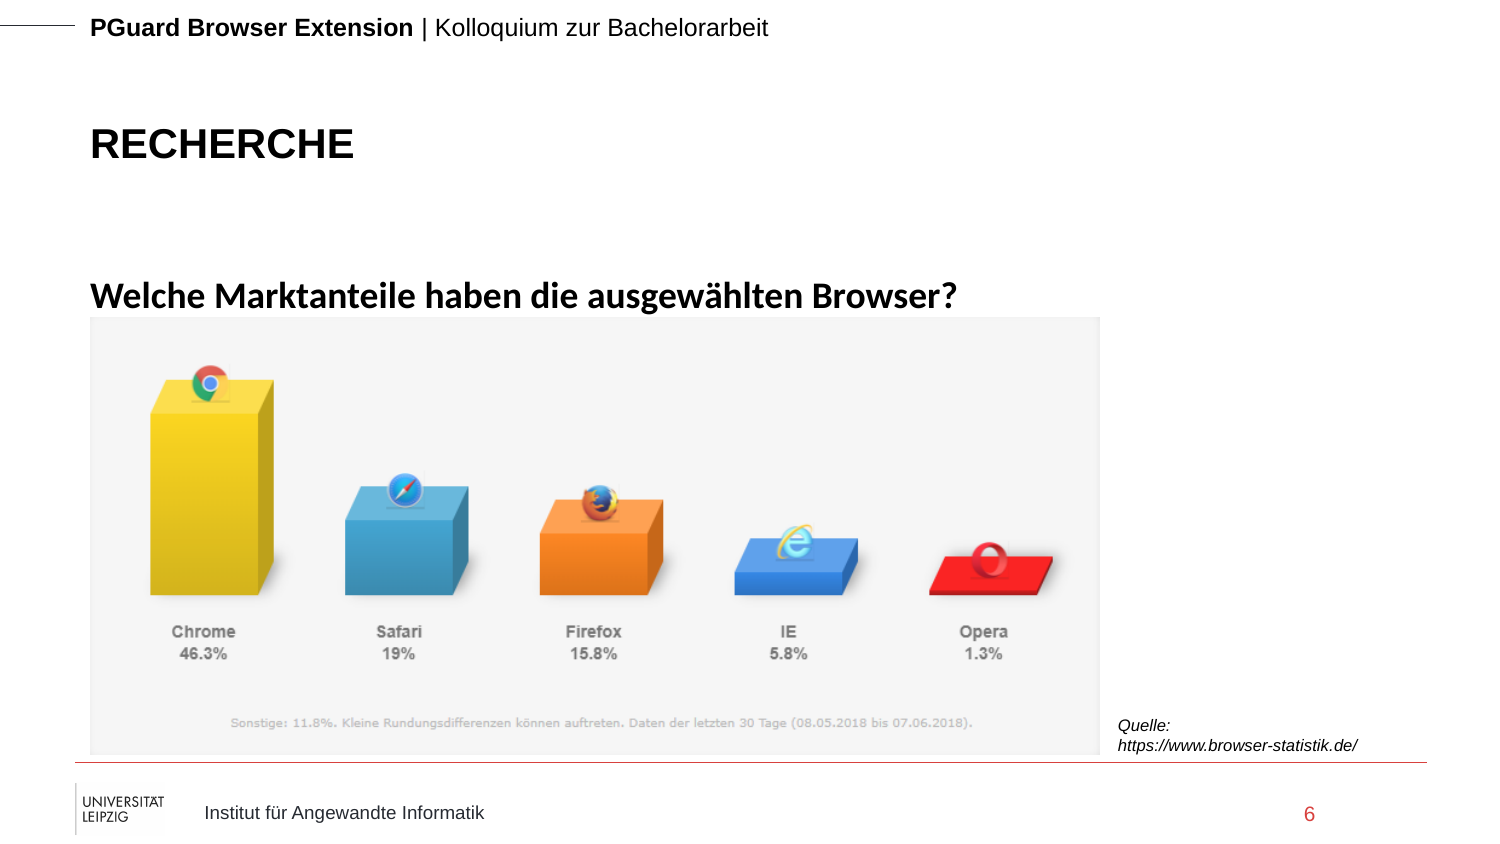

# Recherche
Welche Marktanteile haben die ausgewählten Browser?
Quelle:
https://www.browser-statistik.de/